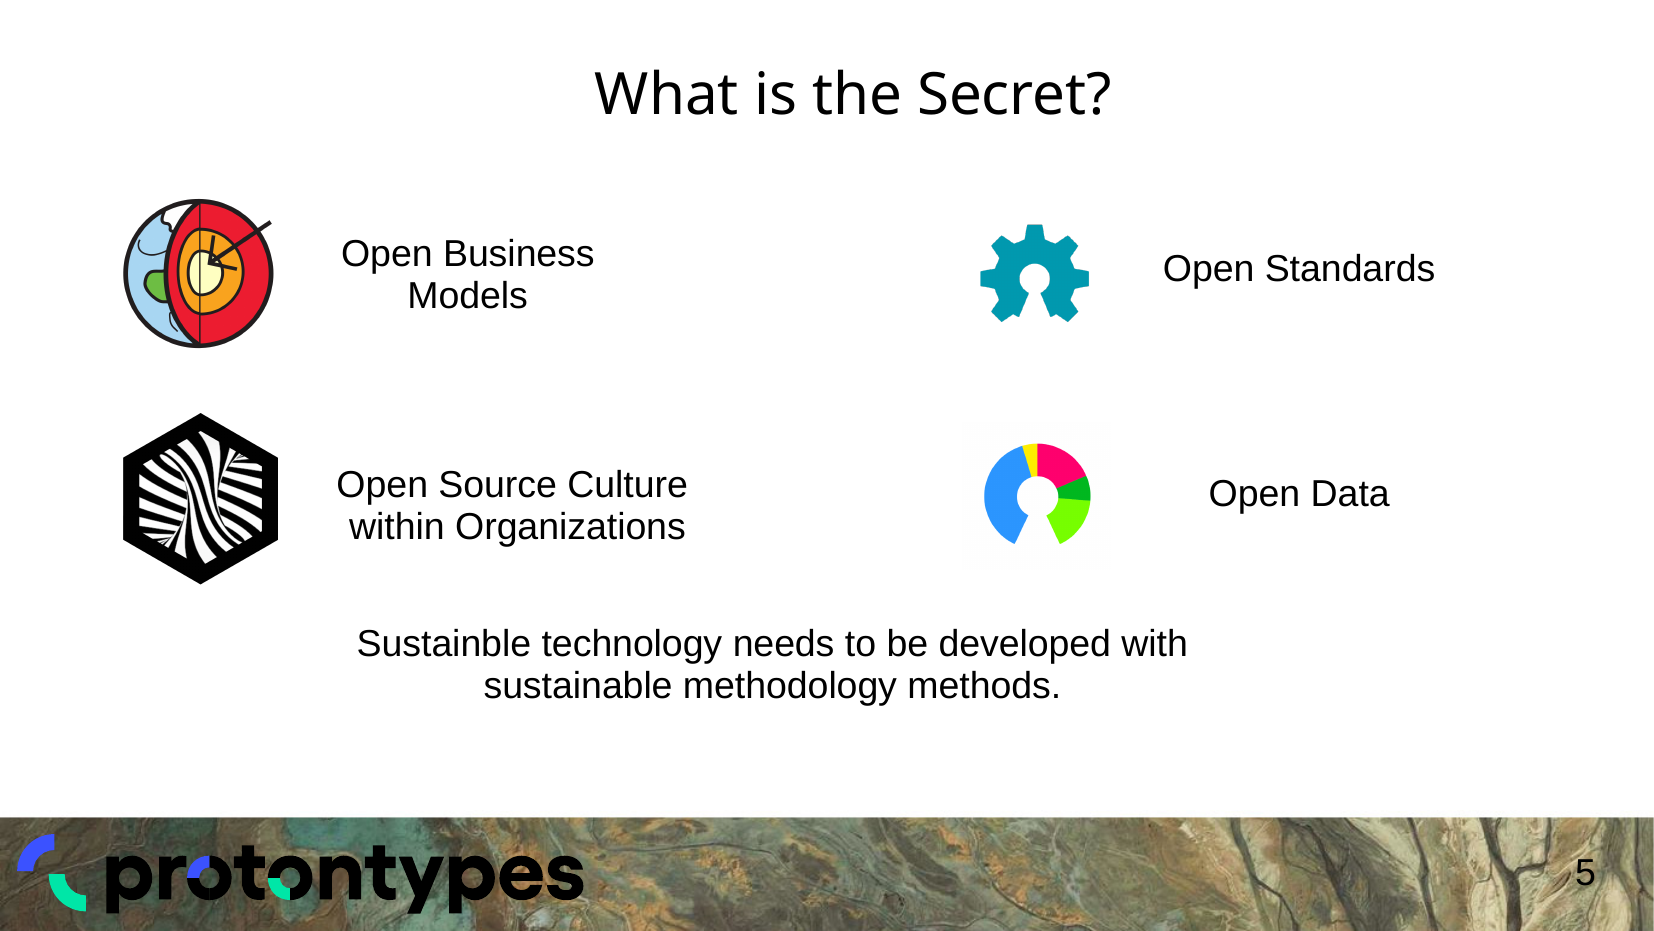

# What is the Secret?
Open Business Models
Open Standards
Open Source Culture
within Organizations
Open Data
Sustainble technology needs to be developed with sustainable methodology methods.
5